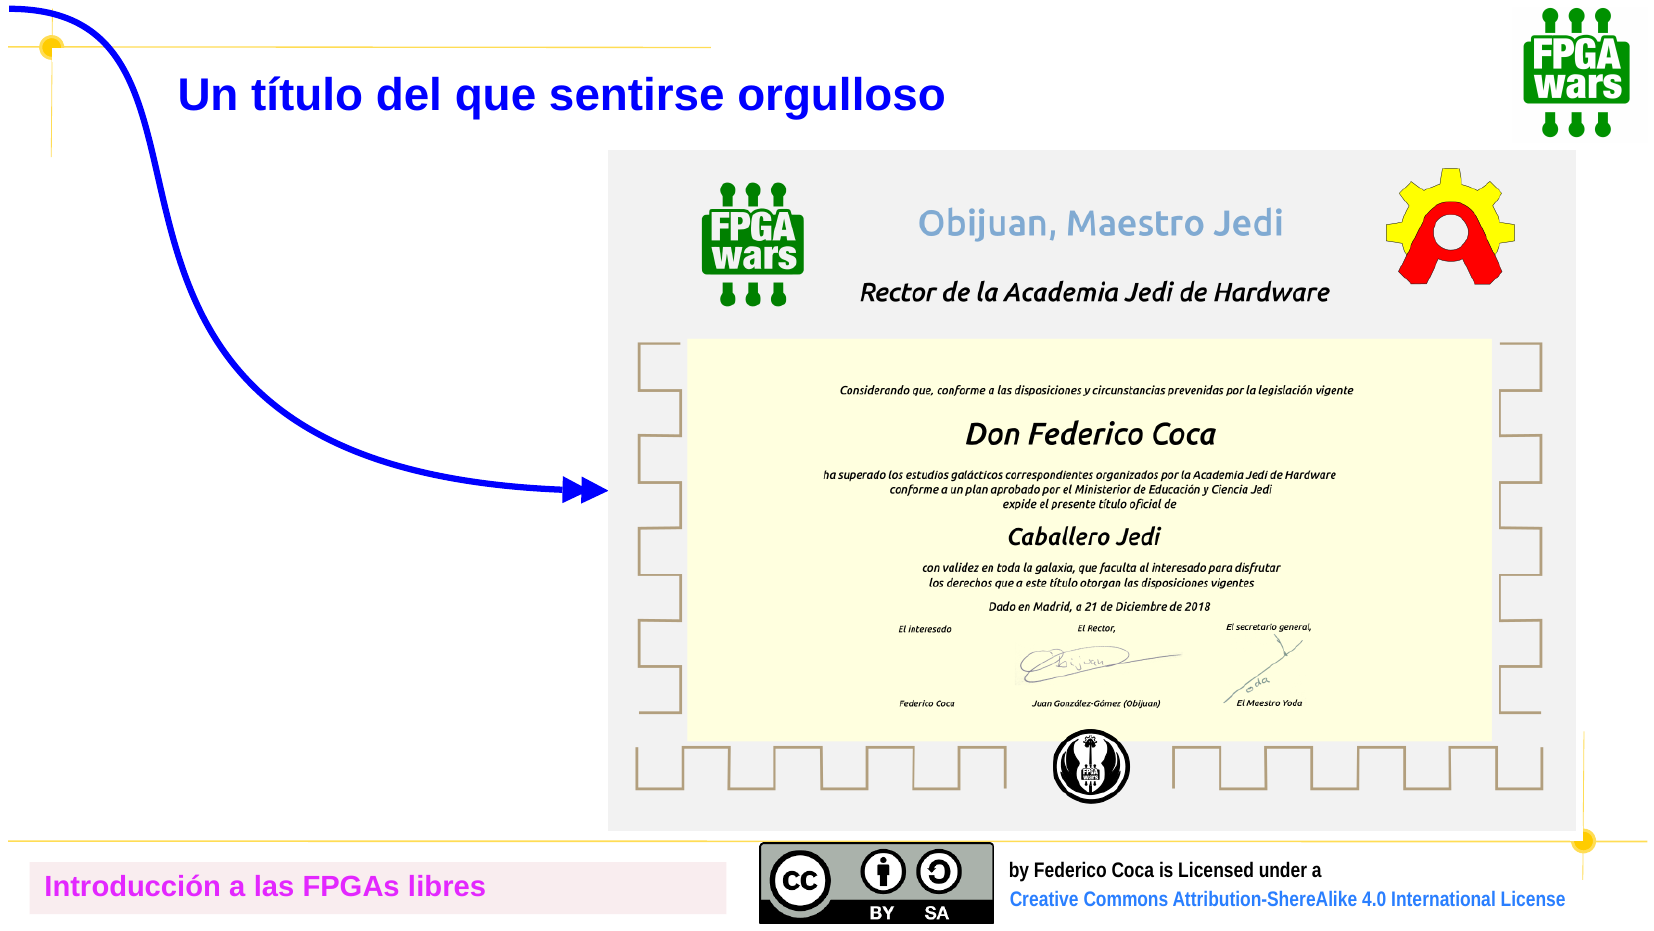

Un título del que sentirse orgulloso
Introducción a las FPGAs libres